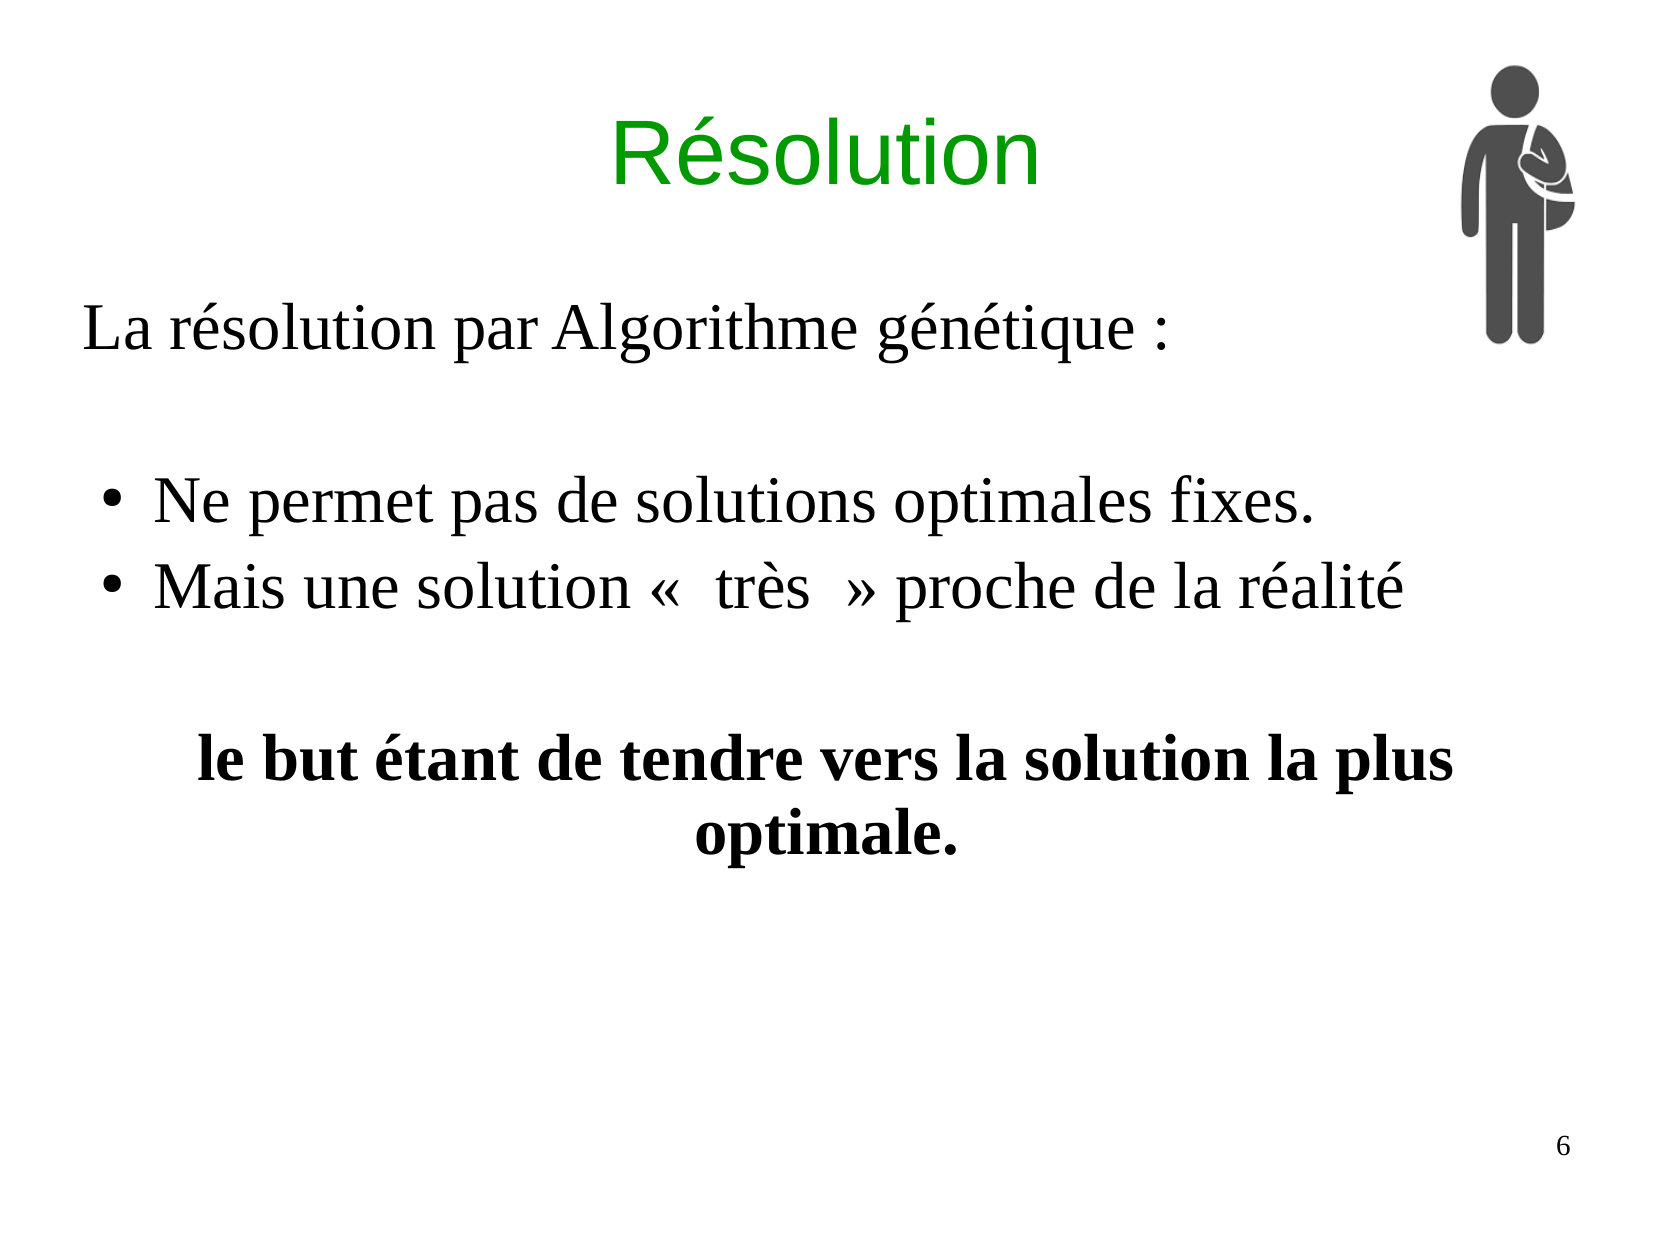

# Résolution
La résolution par Algorithme génétique :
Ne permet pas de solutions optimales fixes.
Mais une solution «  très  » proche de la réalité
le but étant de tendre vers la solution la plus optimale.
6